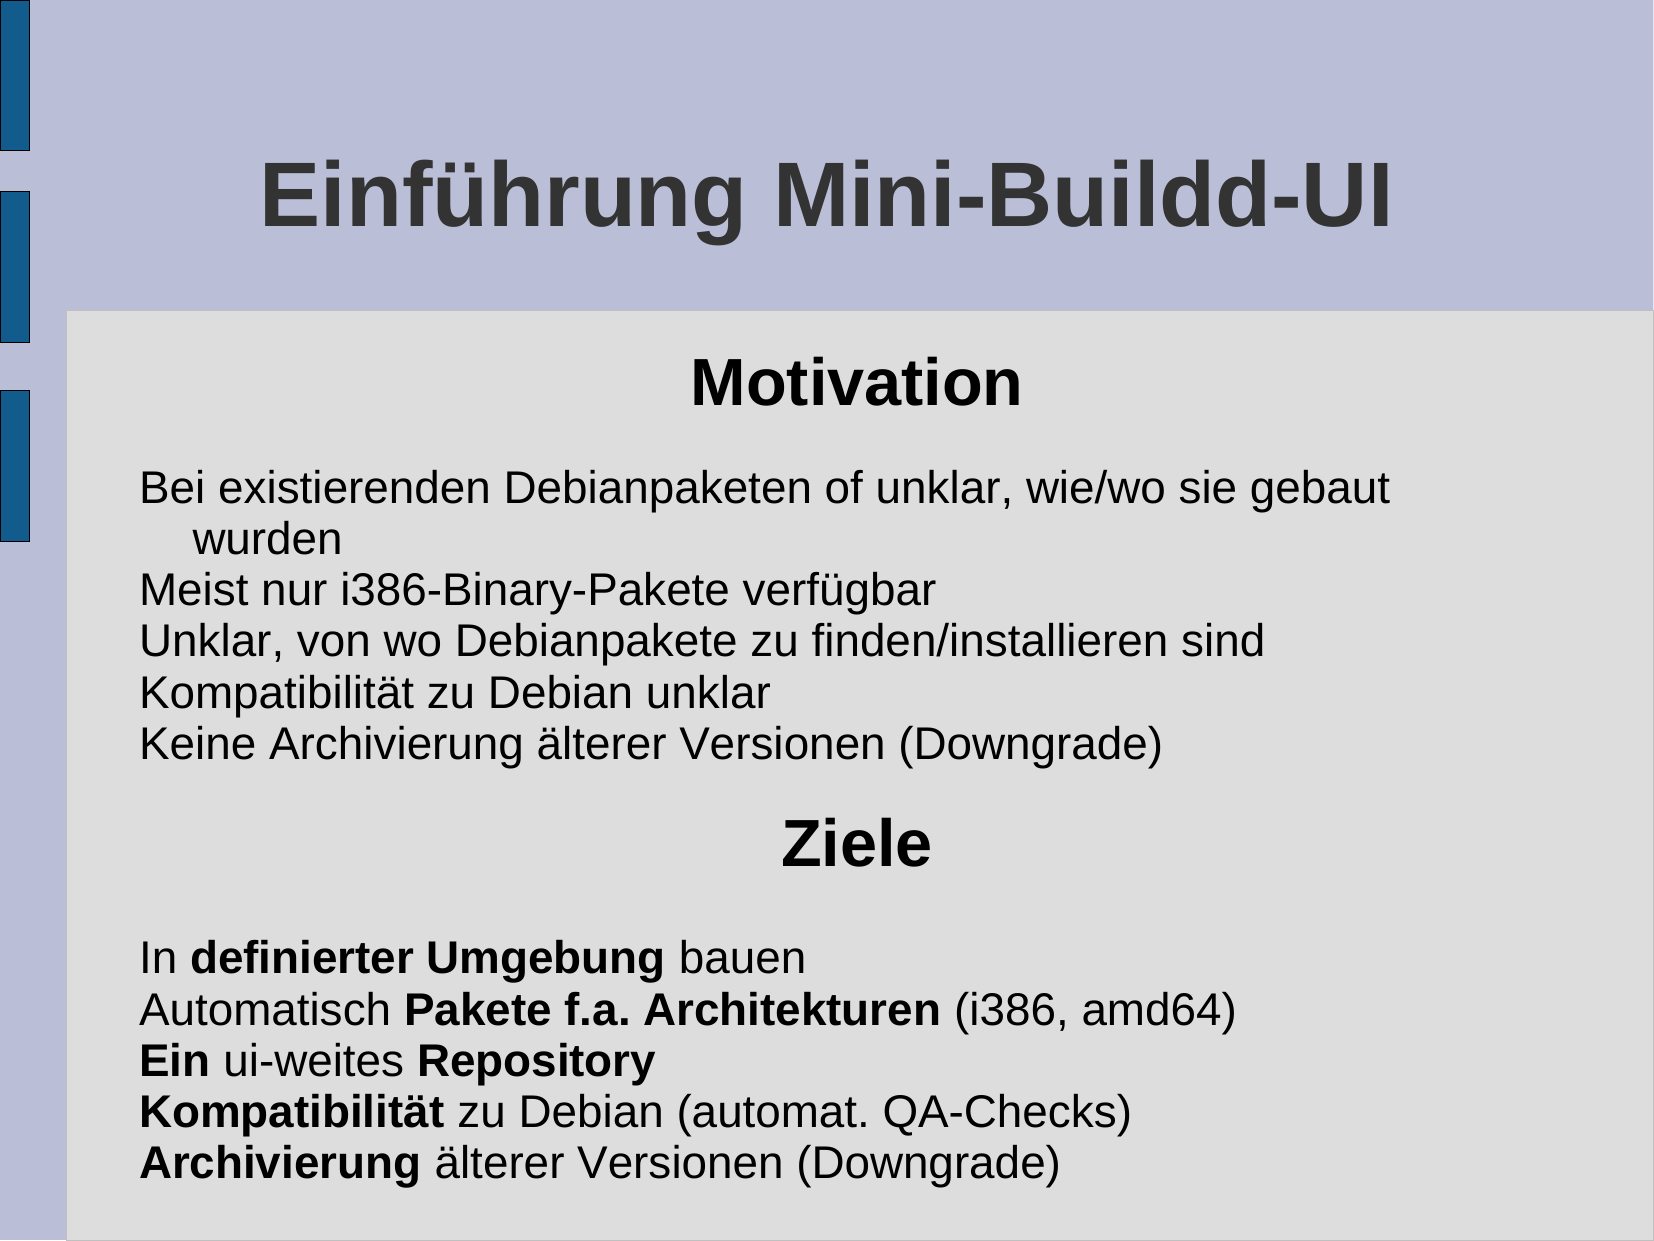

# Einführung Mini-Buildd-UI
Motivation
Bei existierenden Debianpaketen of unklar, wie/wo sie gebaut wurden
Meist nur i386-Binary-Pakete verfügbar
Unklar, von wo Debianpakete zu finden/installieren sind
Kompatibilität zu Debian unklar
Keine Archivierung älterer Versionen (Downgrade)
Ziele
In definierter Umgebung bauen
Automatisch Pakete f.a. Architekturen (i386, amd64)
Ein ui-weites Repository
Kompatibilität zu Debian (automat. QA-Checks)
Archivierung älterer Versionen (Downgrade)